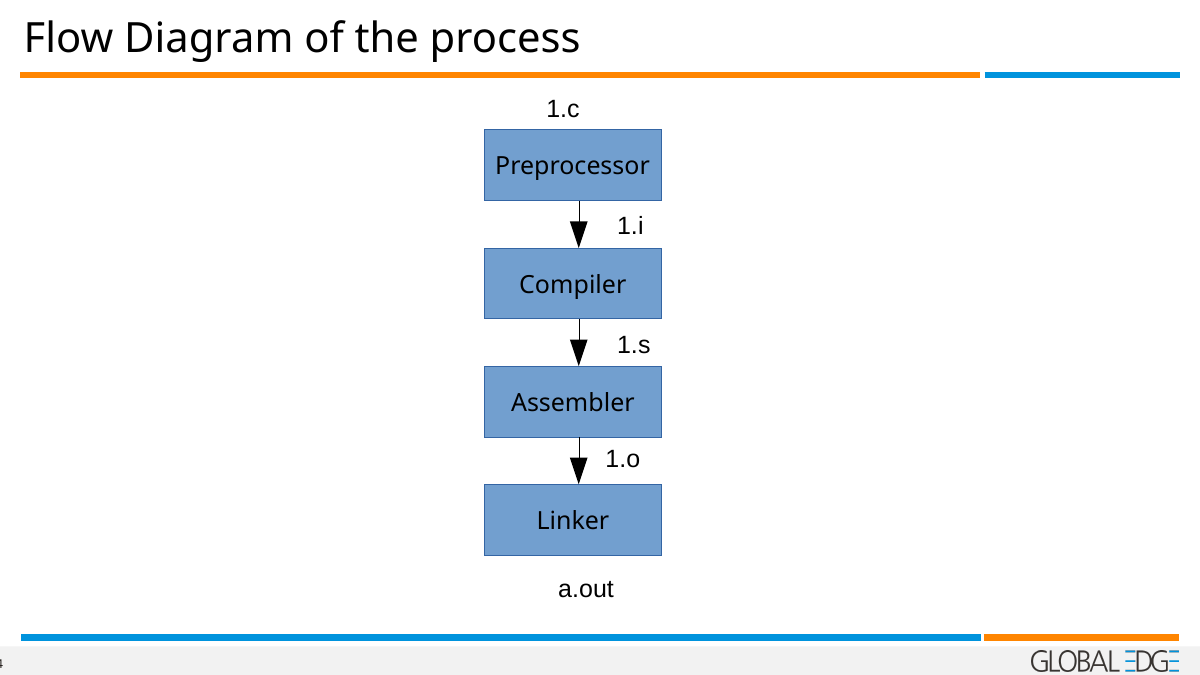

# Flow Diagram of the process
1.c
Preprocessor
1.i
Compiler
1.s
Assembler
1.o
Linker
a.out